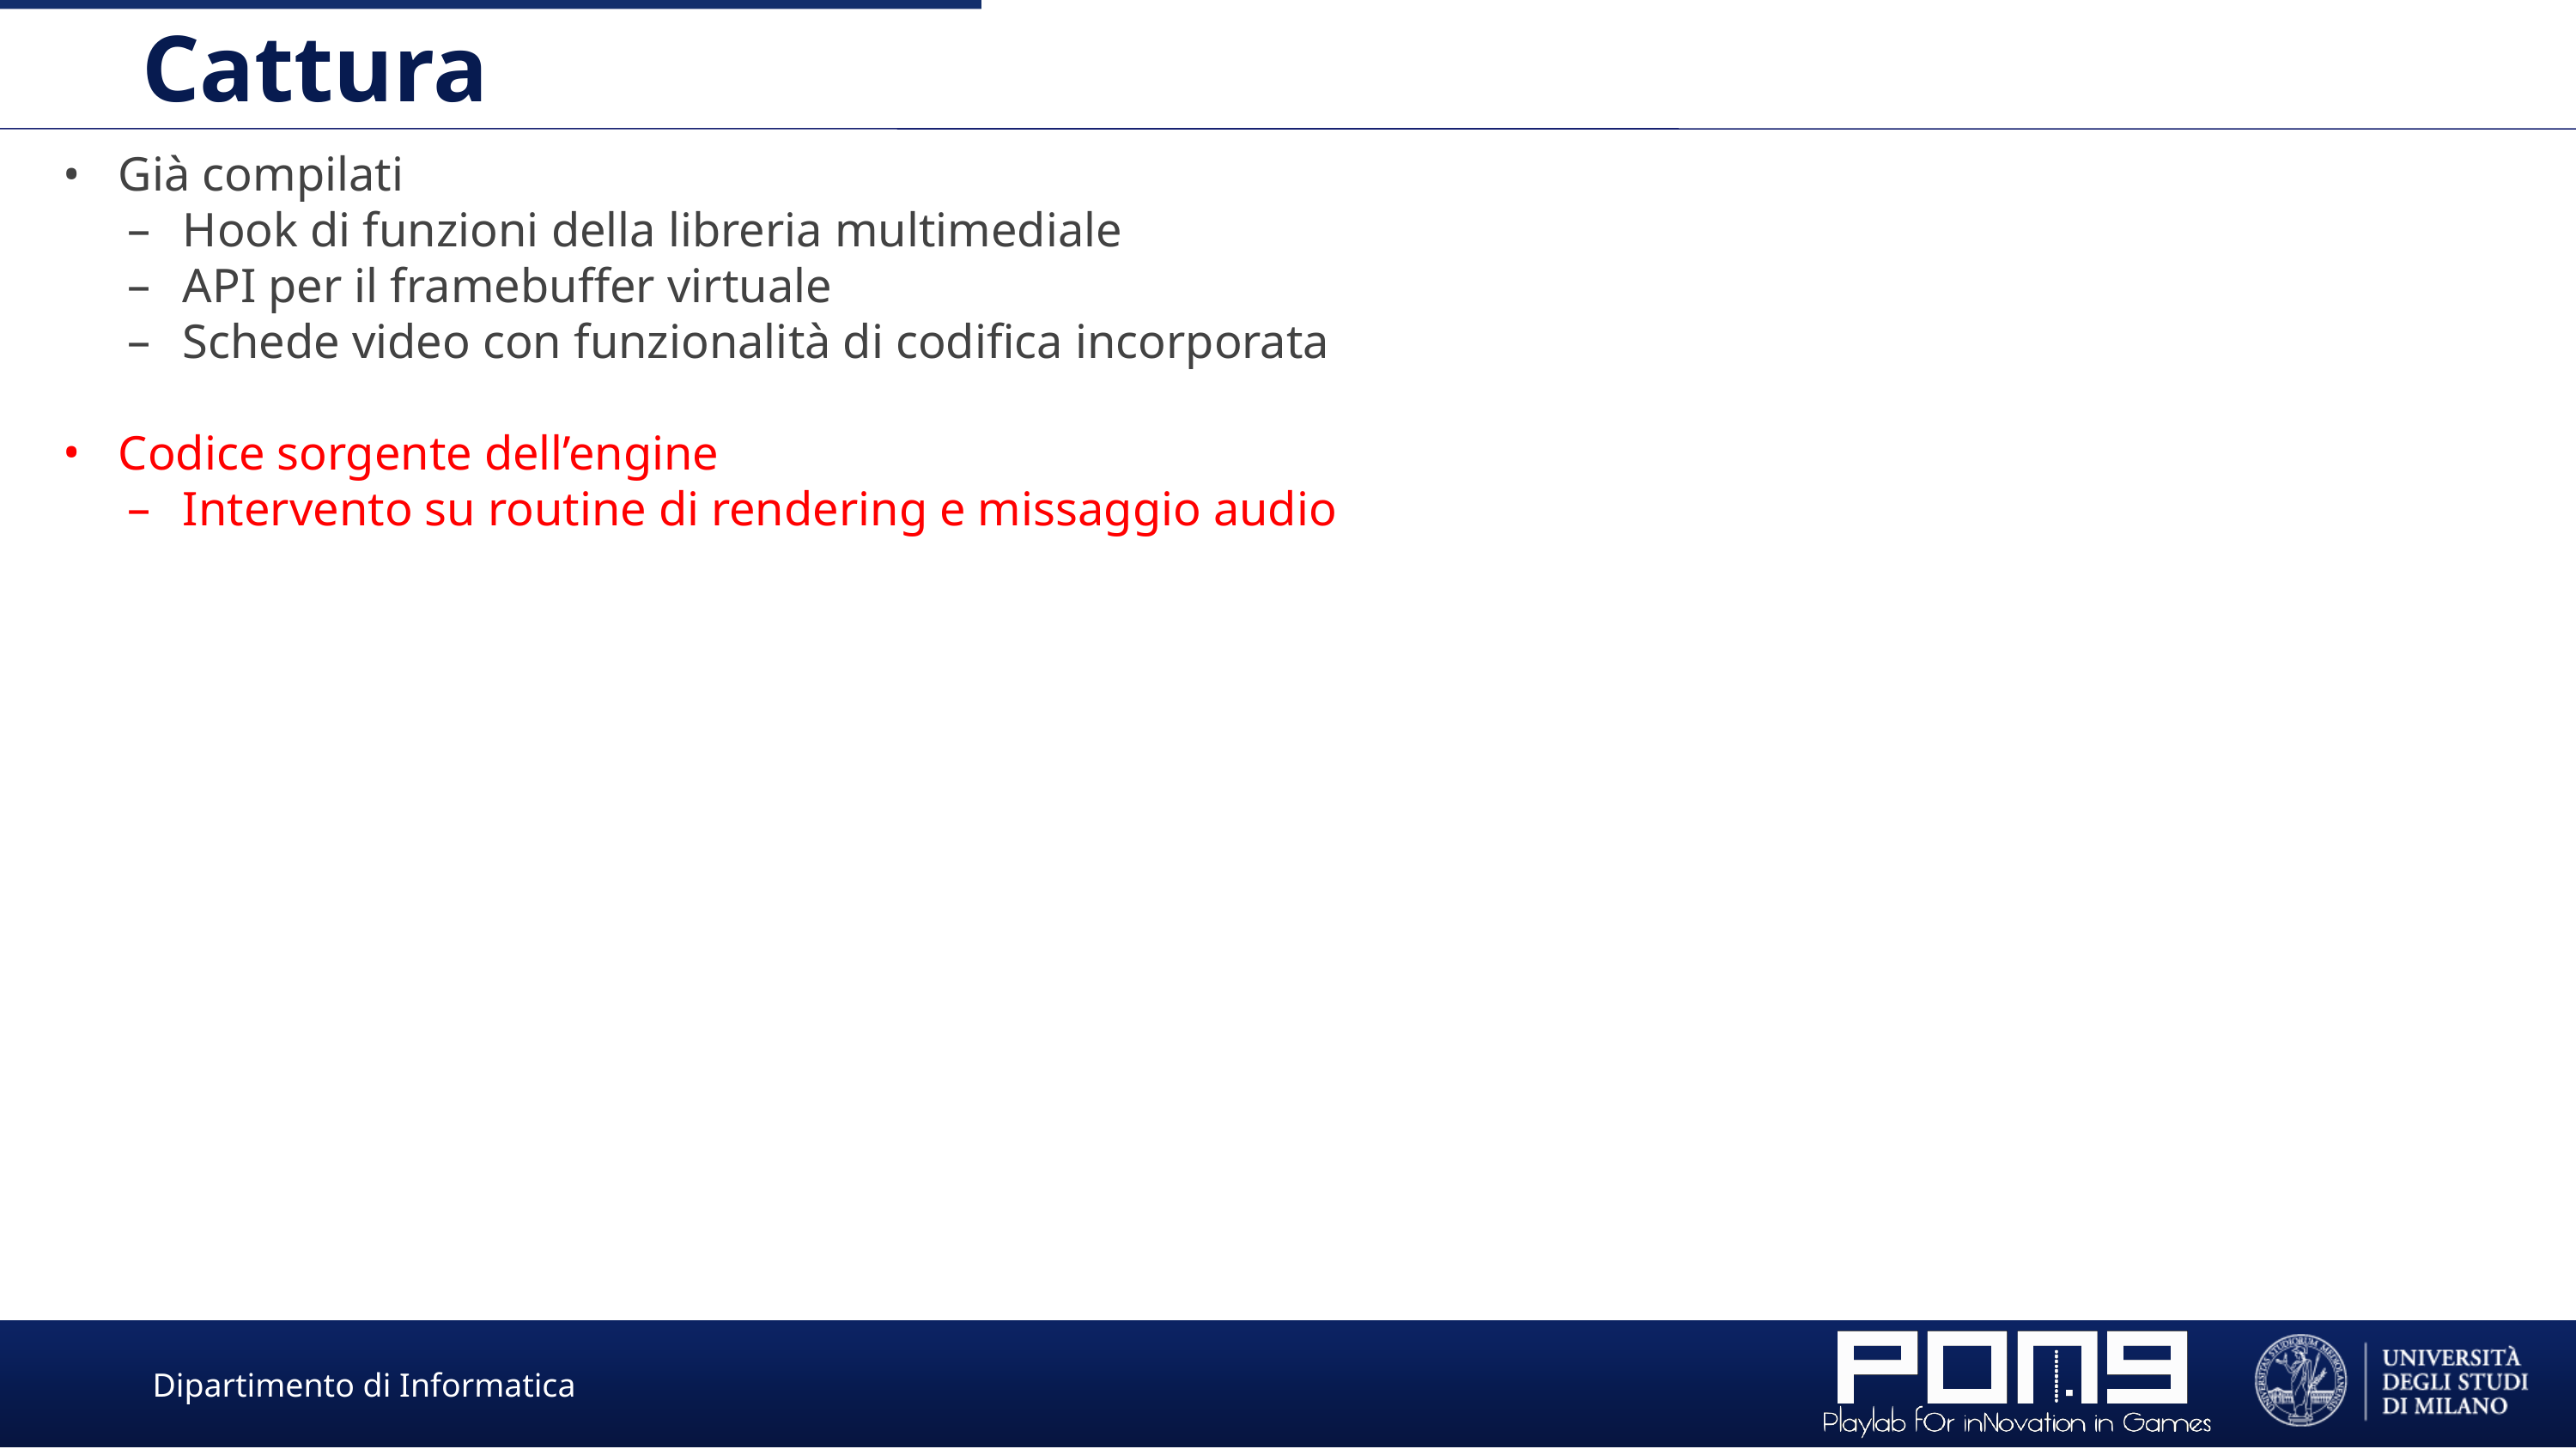

# Cattura
Già compilati
Hook di funzioni della libreria multimediale
API per il framebuffer virtuale
Schede video con funzionalità di codifica incorporata
Codice sorgente dell’engine
Intervento su routine di rendering e missaggio audio
Dipartimento di Informatica